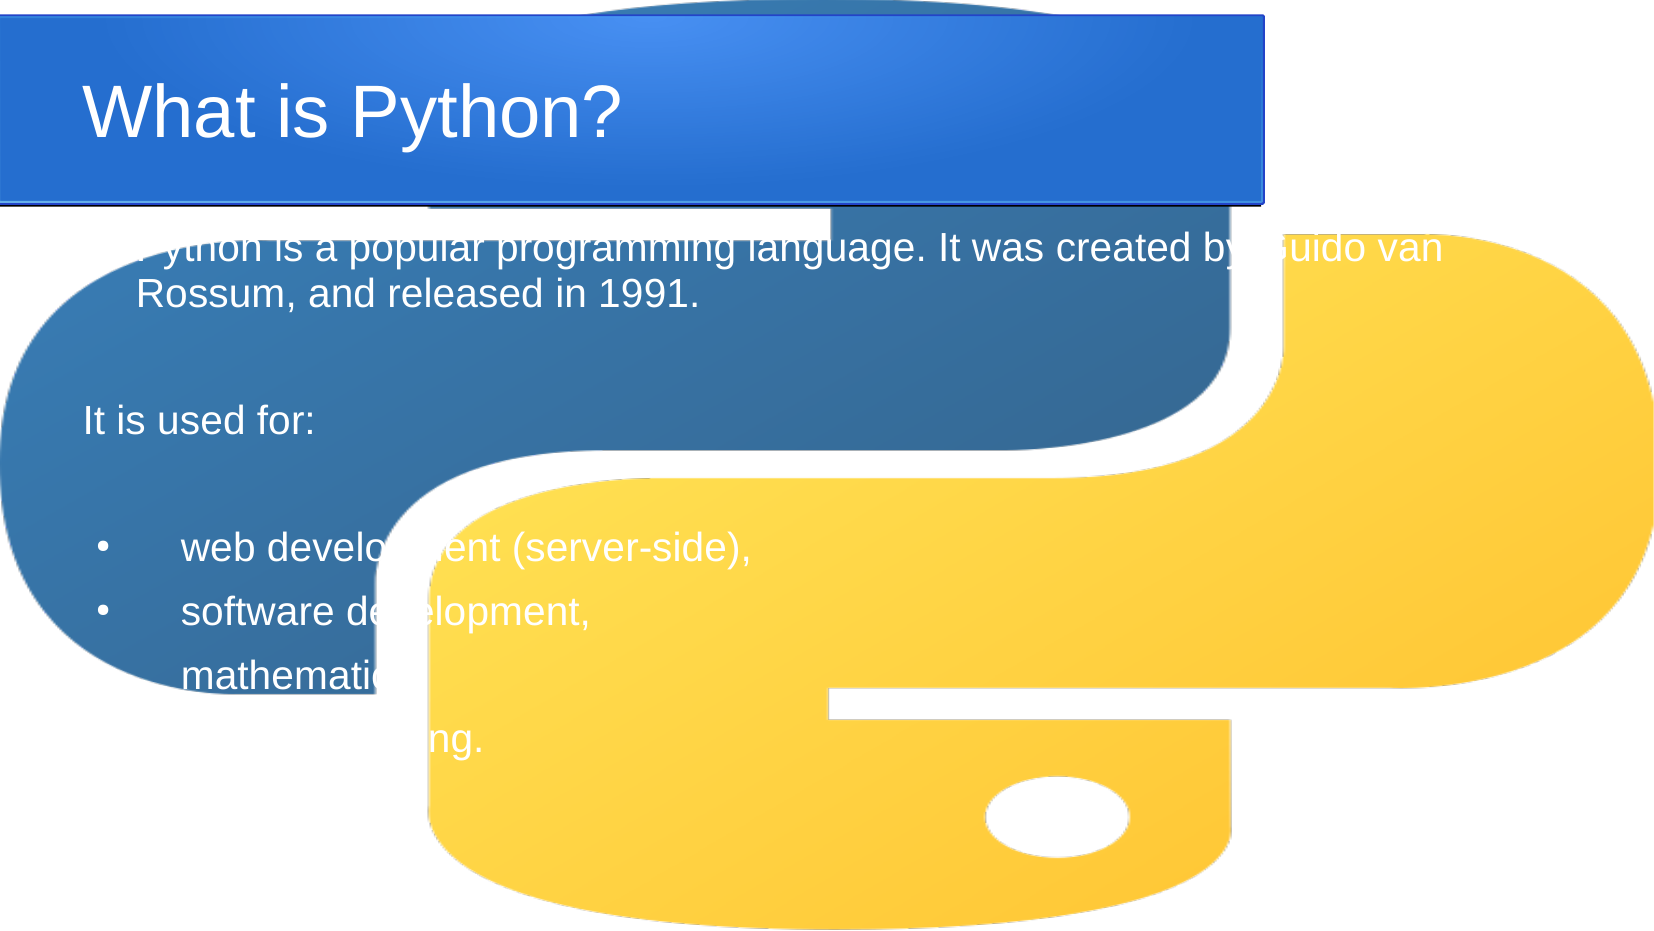

# What is Python?
Python is a popular programming language. It was created by Guido van Rossum, and released in 1991.
It is used for:
 web development (server-side),
 software development,
 mathematics,
 system scripting.